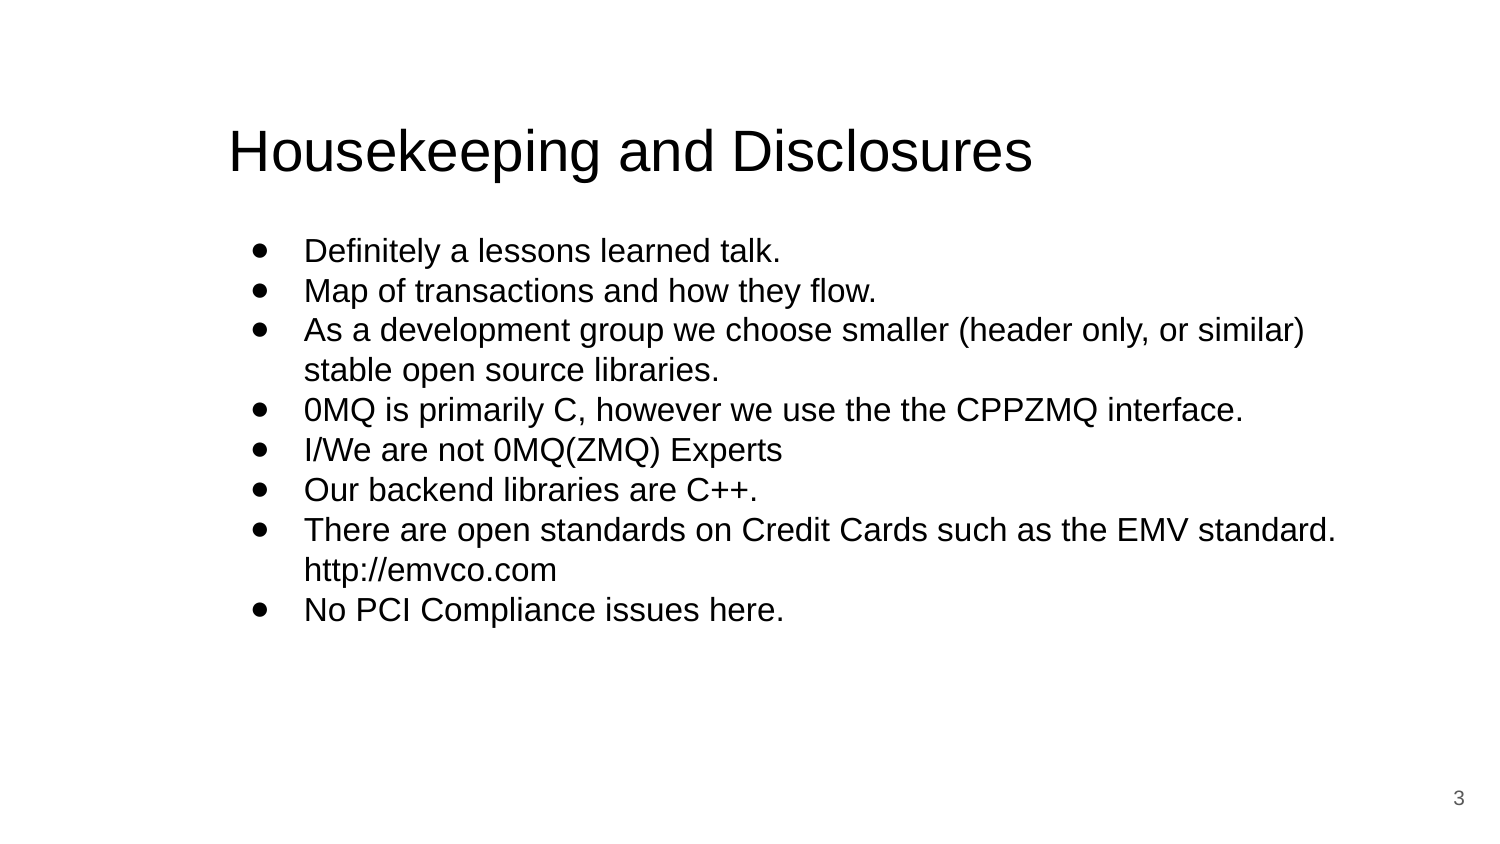

# Housekeeping and Disclosures
Definitely a lessons learned talk.
Map of transactions and how they flow.
As a development group we choose smaller (header only, or similar) stable open source libraries.
0MQ is primarily C, however we use the the CPPZMQ interface.
I/We are not 0MQ(ZMQ) Experts
Our backend libraries are C++.
There are open standards on Credit Cards such as the EMV standard.
http://emvco.com
No PCI Compliance issues here.